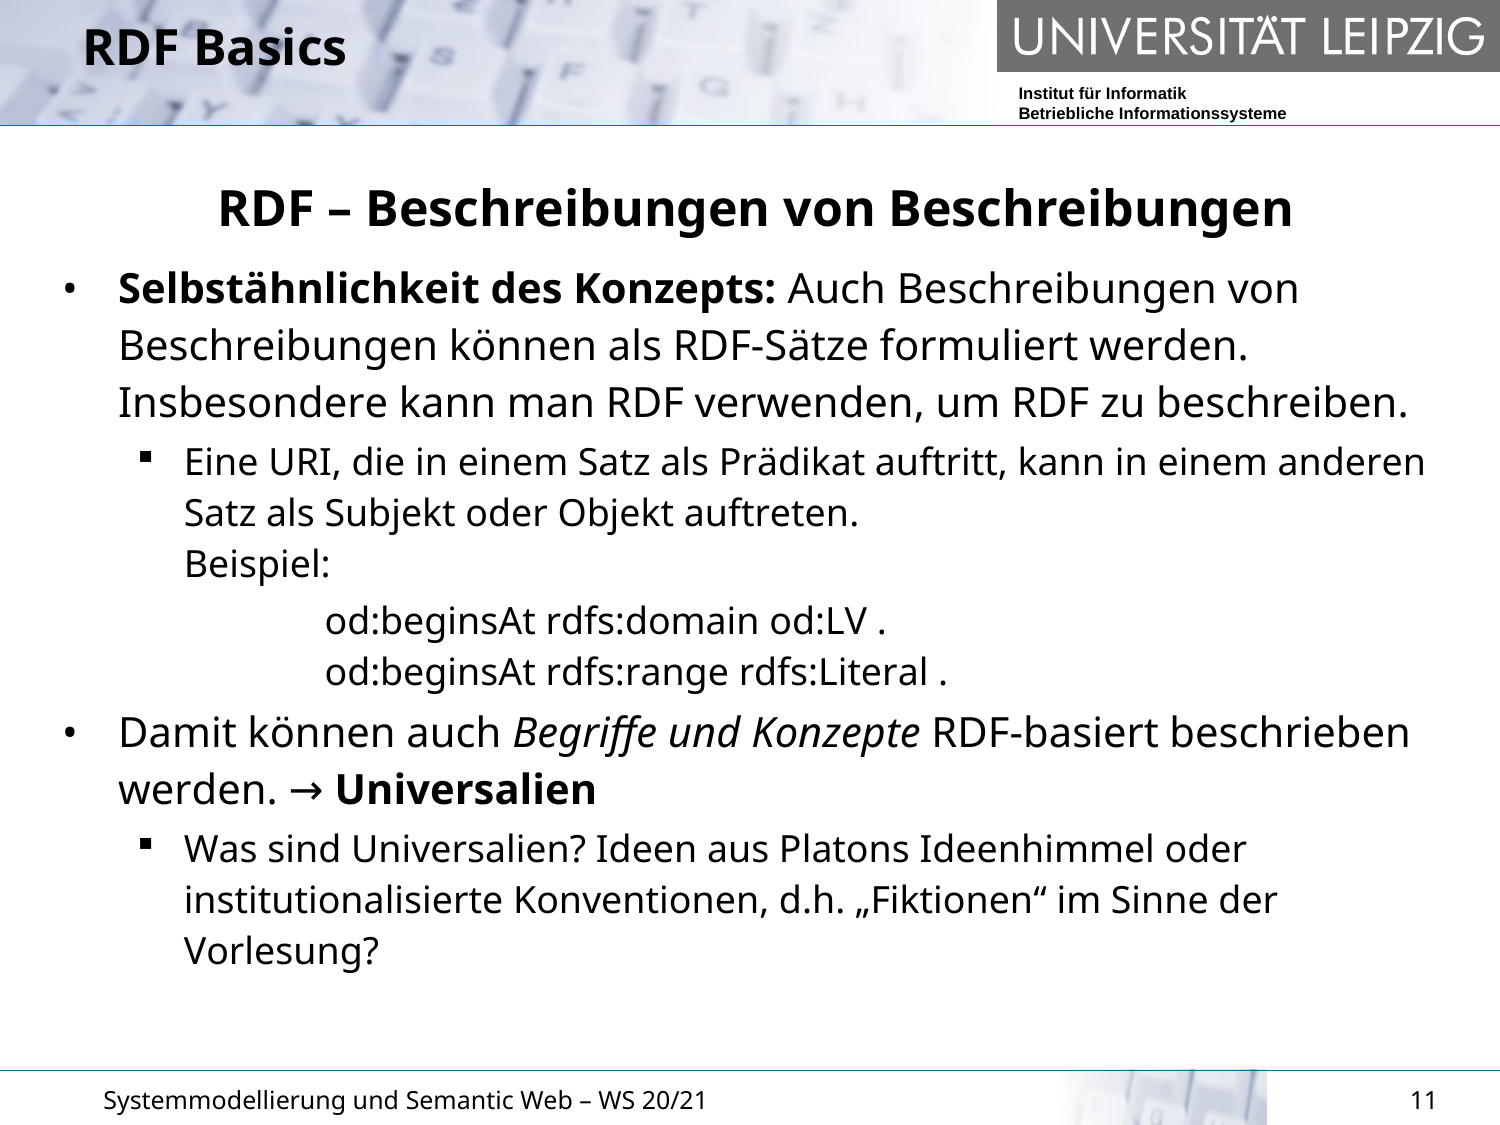

RDF Basics
# RDF – Beschreibungen von Beschreibungen
Selbstähnlichkeit des Konzepts: Auch Beschreibungen von Beschreibungen können als RDF-Sätze formuliert werden. Insbesondere kann man RDF verwenden, um RDF zu beschreiben.
Eine URI, die in einem Satz als Prädikat auftritt, kann in einem anderen Satz als Subjekt oder Objekt auftreten.
Beispiel:
od:beginsAt rdfs:domain od:LV .
od:beginsAt rdfs:range rdfs:Literal .
Damit können auch Begriffe und Konzepte RDF-basiert beschrieben werden. → Universalien
Was sind Universalien? Ideen aus Platons Ideenhimmel oder institutionalisierte Konventionen, d.h. „Fiktionen“ im Sinne der Vorlesung?
Systemmodellierung und Semantic Web – WS 20/21
11